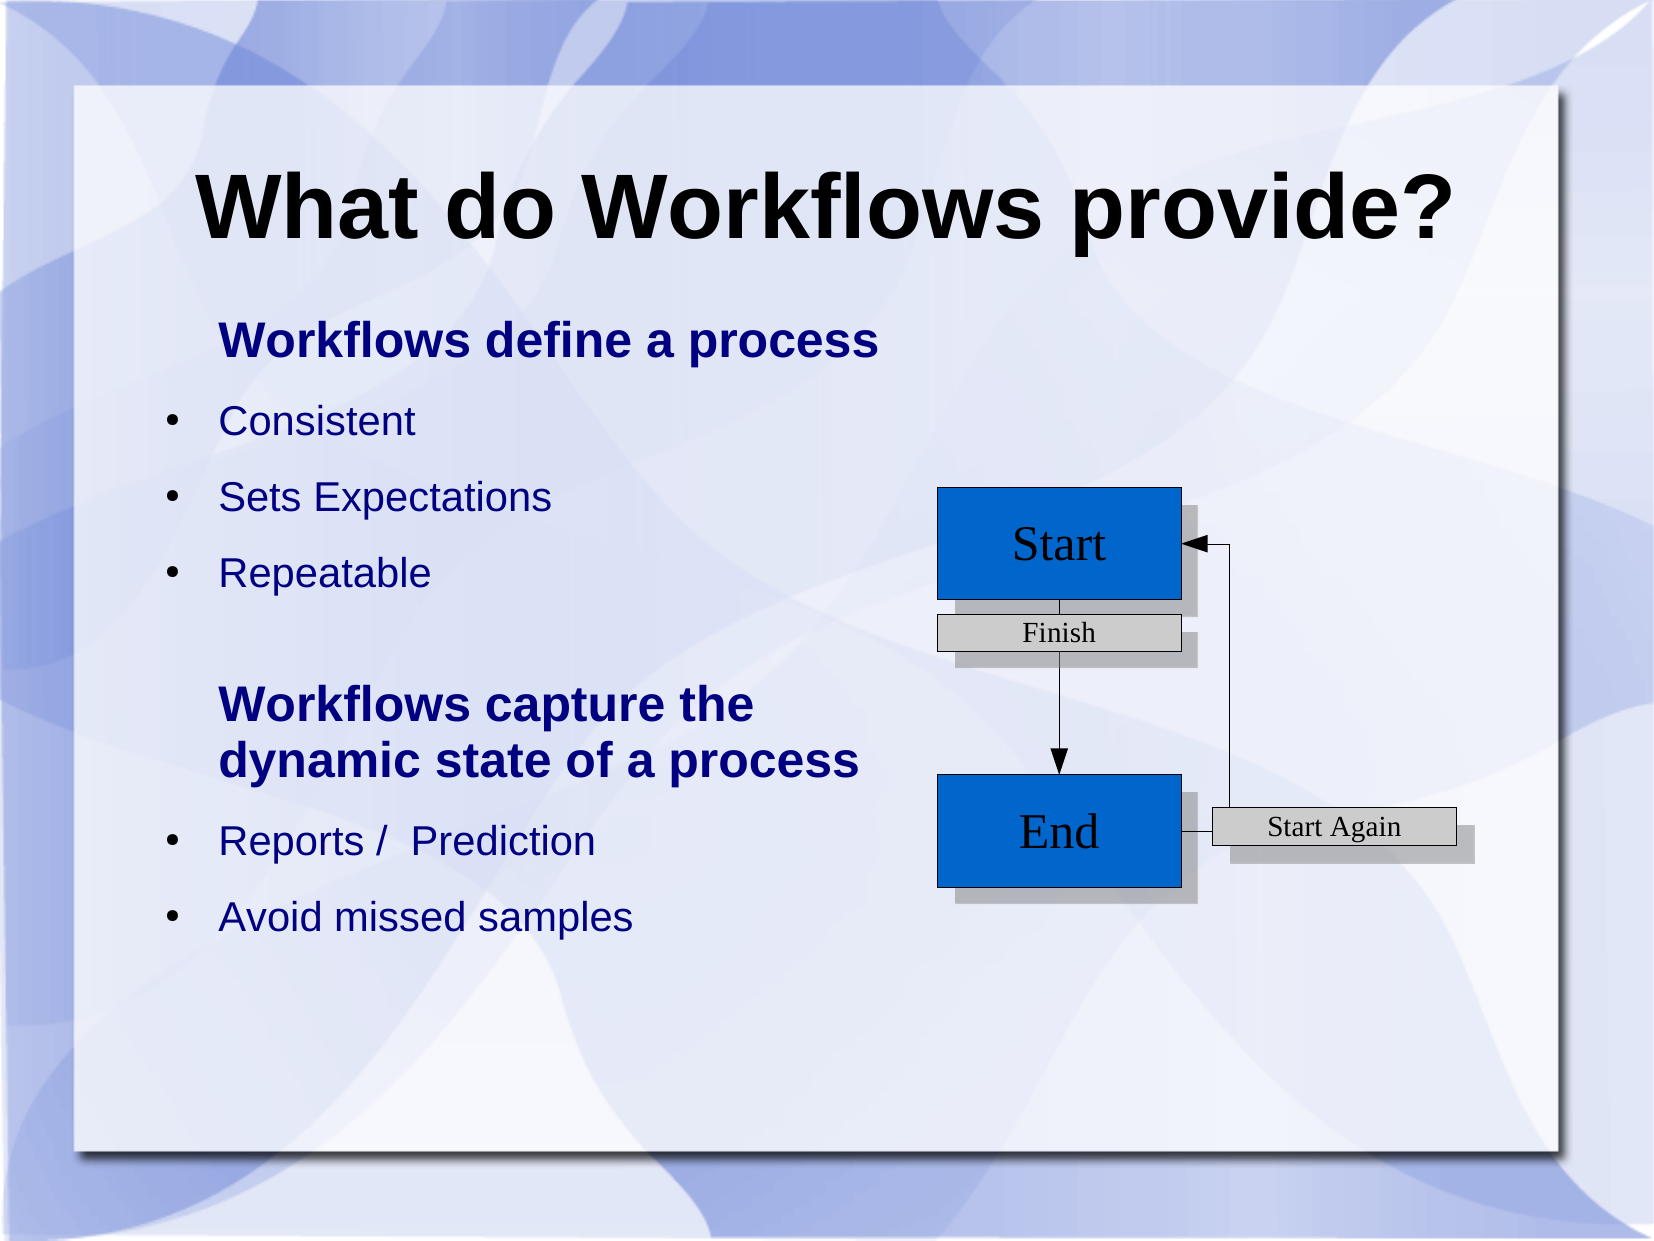

# What do Workflows provide?
Workflows define a process
Consistent
Sets Expectations
Repeatable
Workflows capture the dynamic state of a process
Reports / Prediction
Avoid missed samples
Start
Finish
End
Start Again